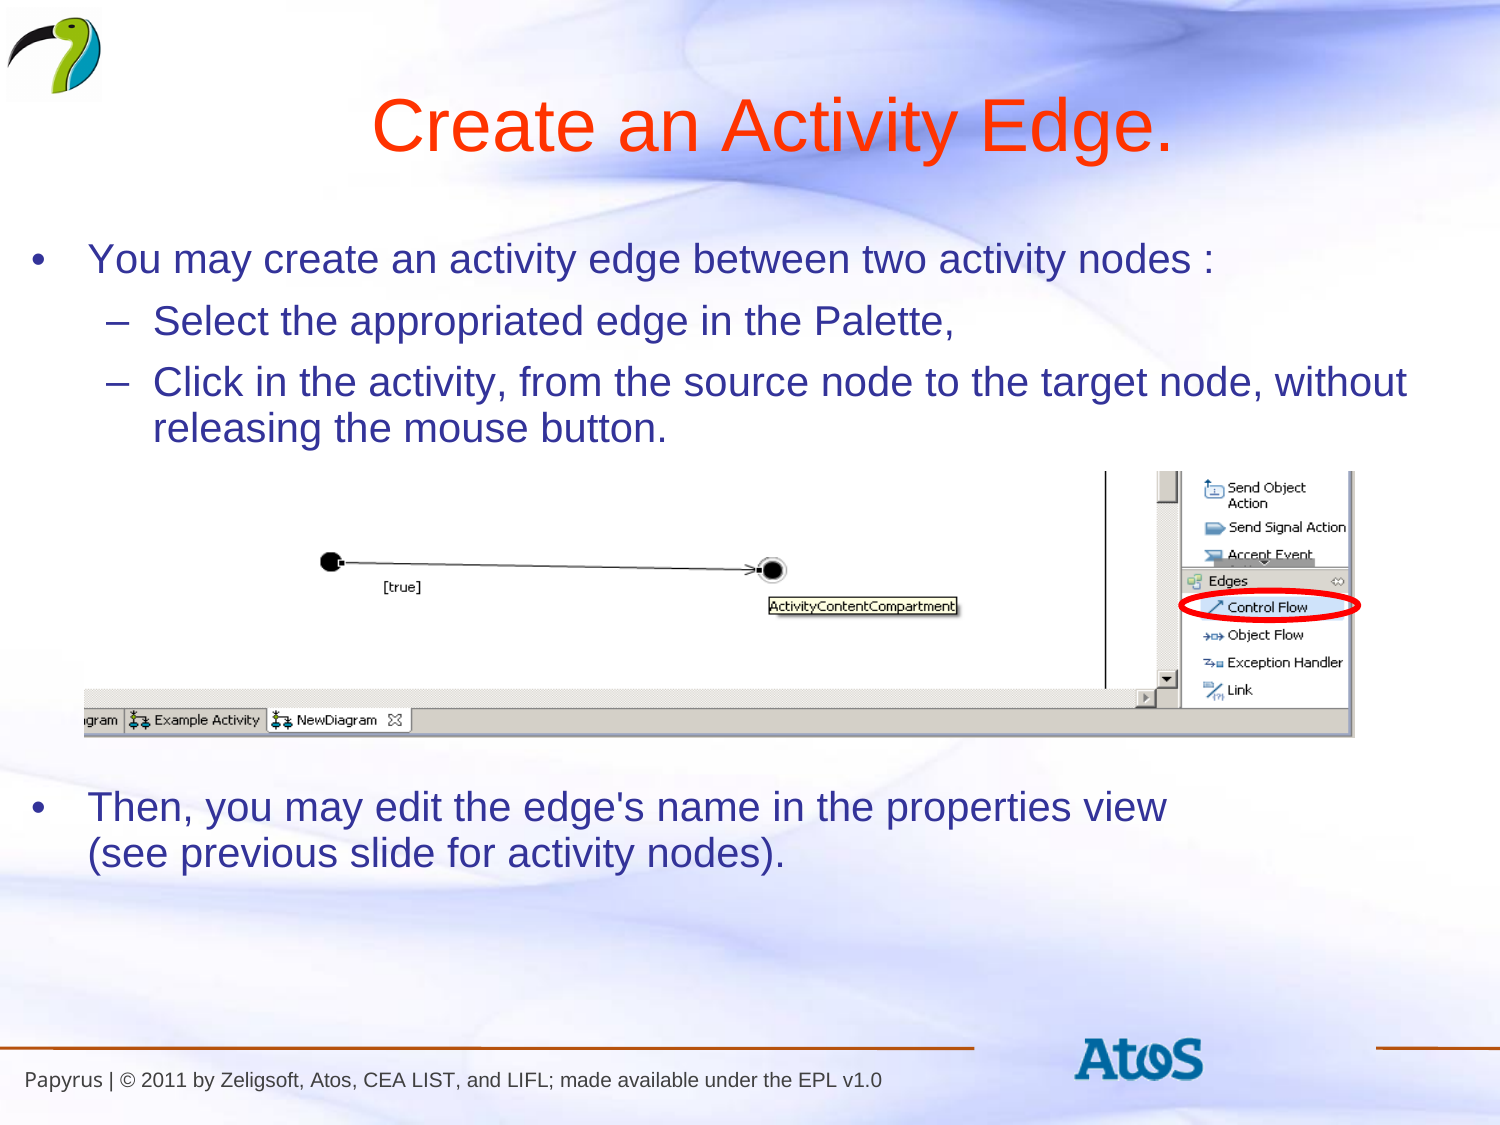

# Create an Activity Edge.
You may create an activity edge between two activity nodes :
Select the appropriated edge in the Palette,
Click in the activity, from the source node to the target node, without releasing the mouse button.
Then, you may edit the edge's name in the properties view
(see previous slide for activity nodes).